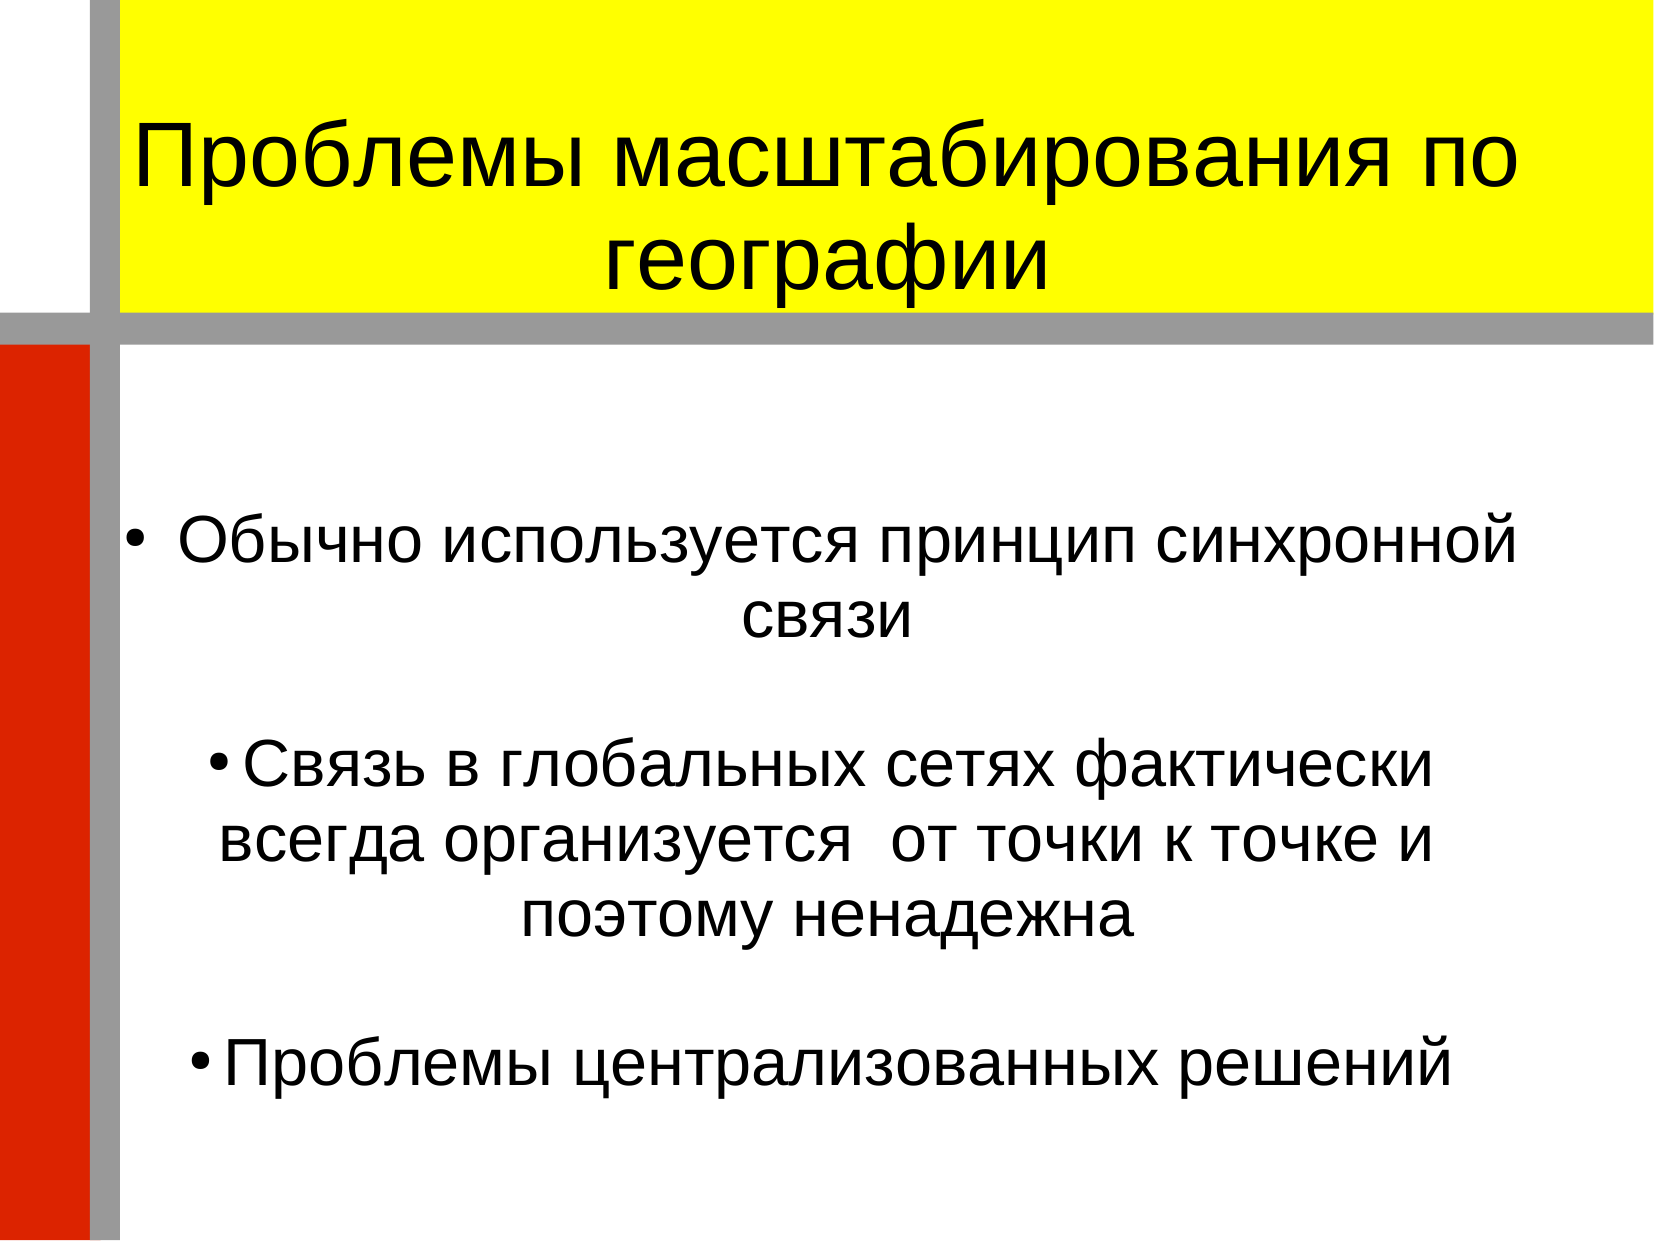

# Проблемы масштабирования по географии
 Обычно используется принцип синхронной связи
Связь в глобальных сетях фактически всегда организуется от точки к точке и поэтому ненадежна
Проблемы централизованных решений